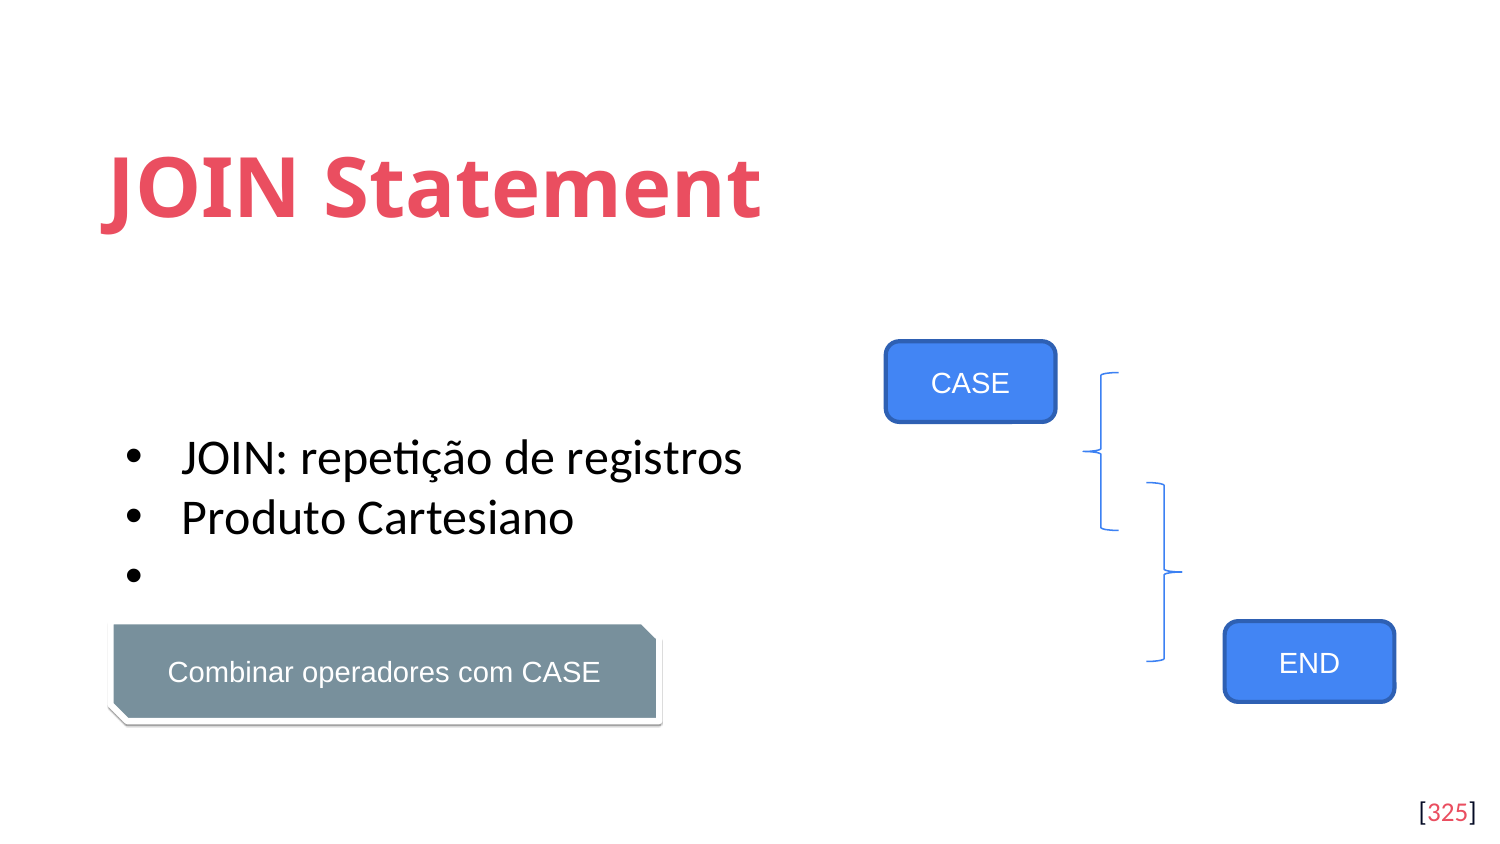

JOIN Statement
JOIN: repetição de registros
Produto Cartesiano
CASE
Combinar operadores com CASE
END